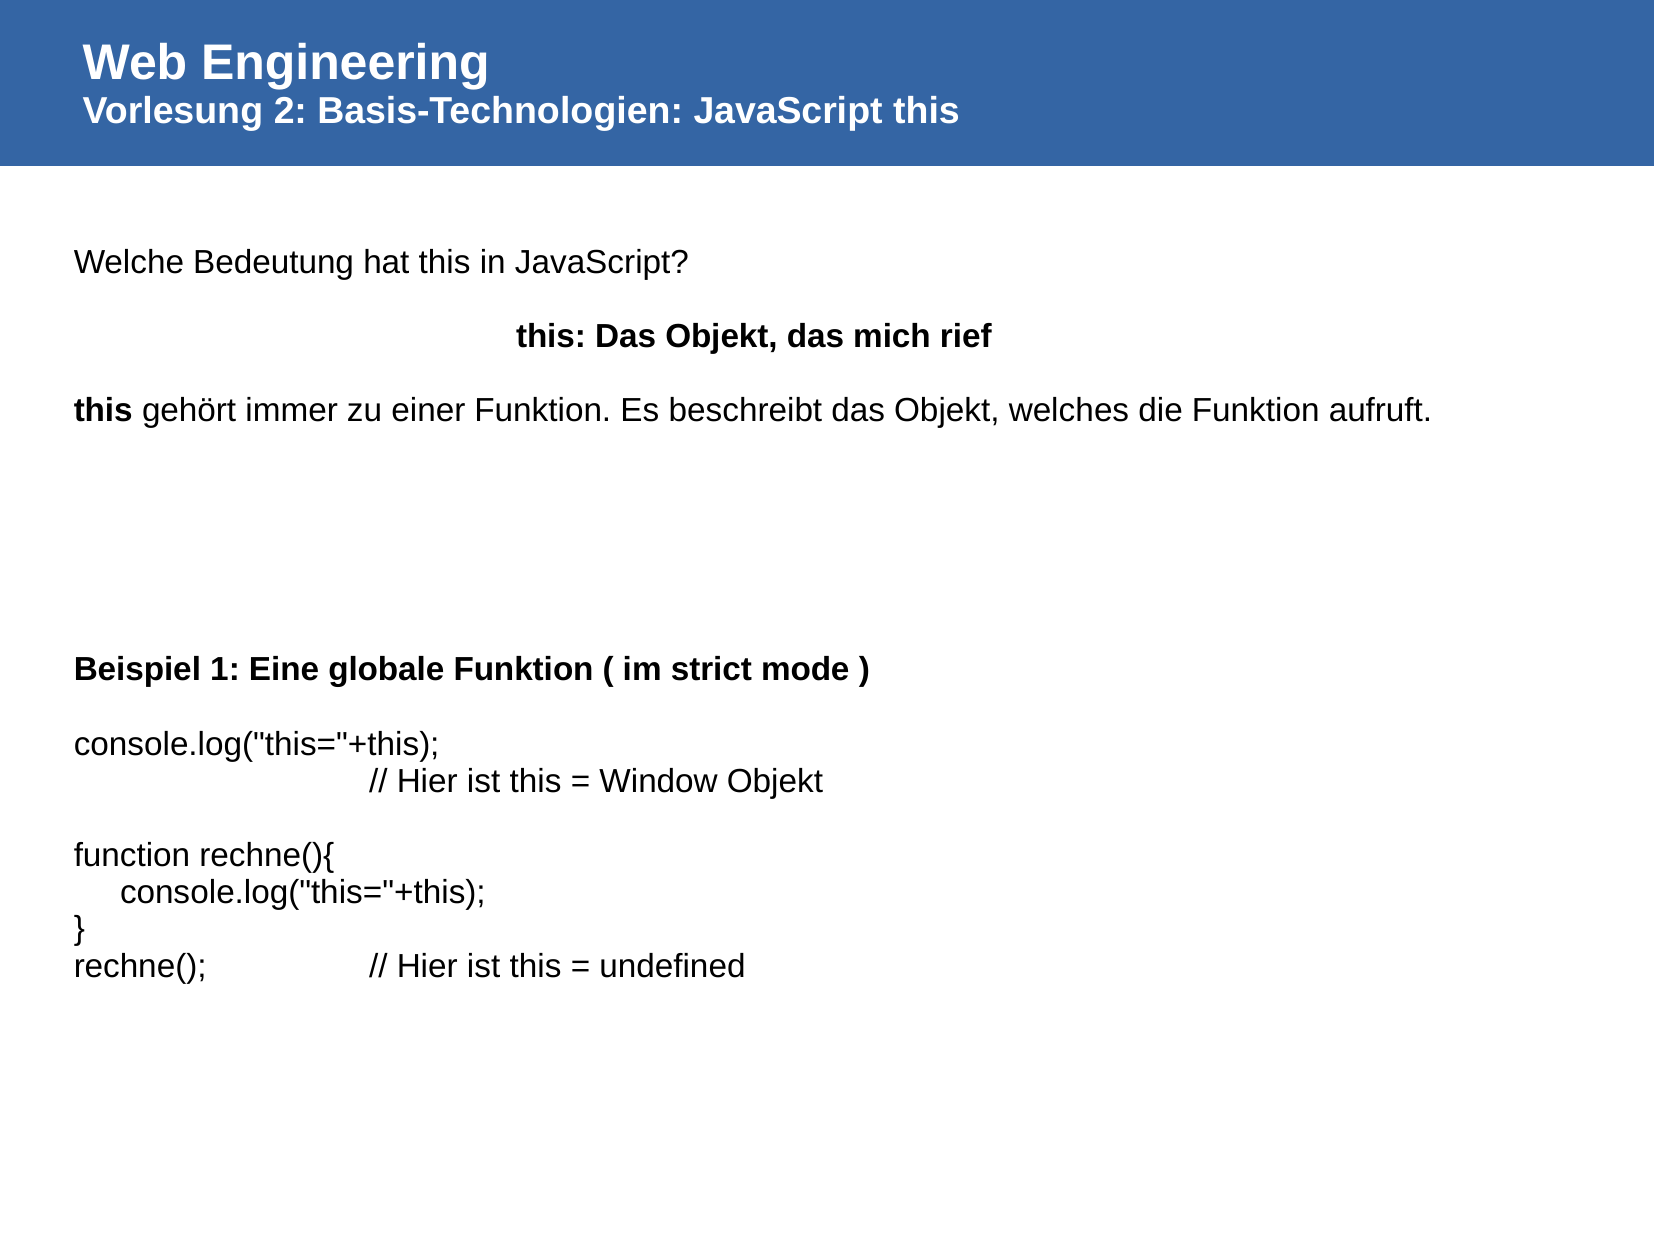

# Web Engineering Vorlesung 2: Basis-Technologien: JavaScript this
Welche Bedeutung hat this in JavaScript?
this: Das Objekt, das mich rief
this gehört immer zu einer Funktion. Es beschreibt das Objekt, welches die Funktion aufruft.
Beispiel 1: Eine globale Funktion ( im strict mode )
console.log("this="+this);
				// Hier ist this = Window Objekt
function rechne(){
 console.log("this="+this);
}
rechne();			// Hier ist this = undefined